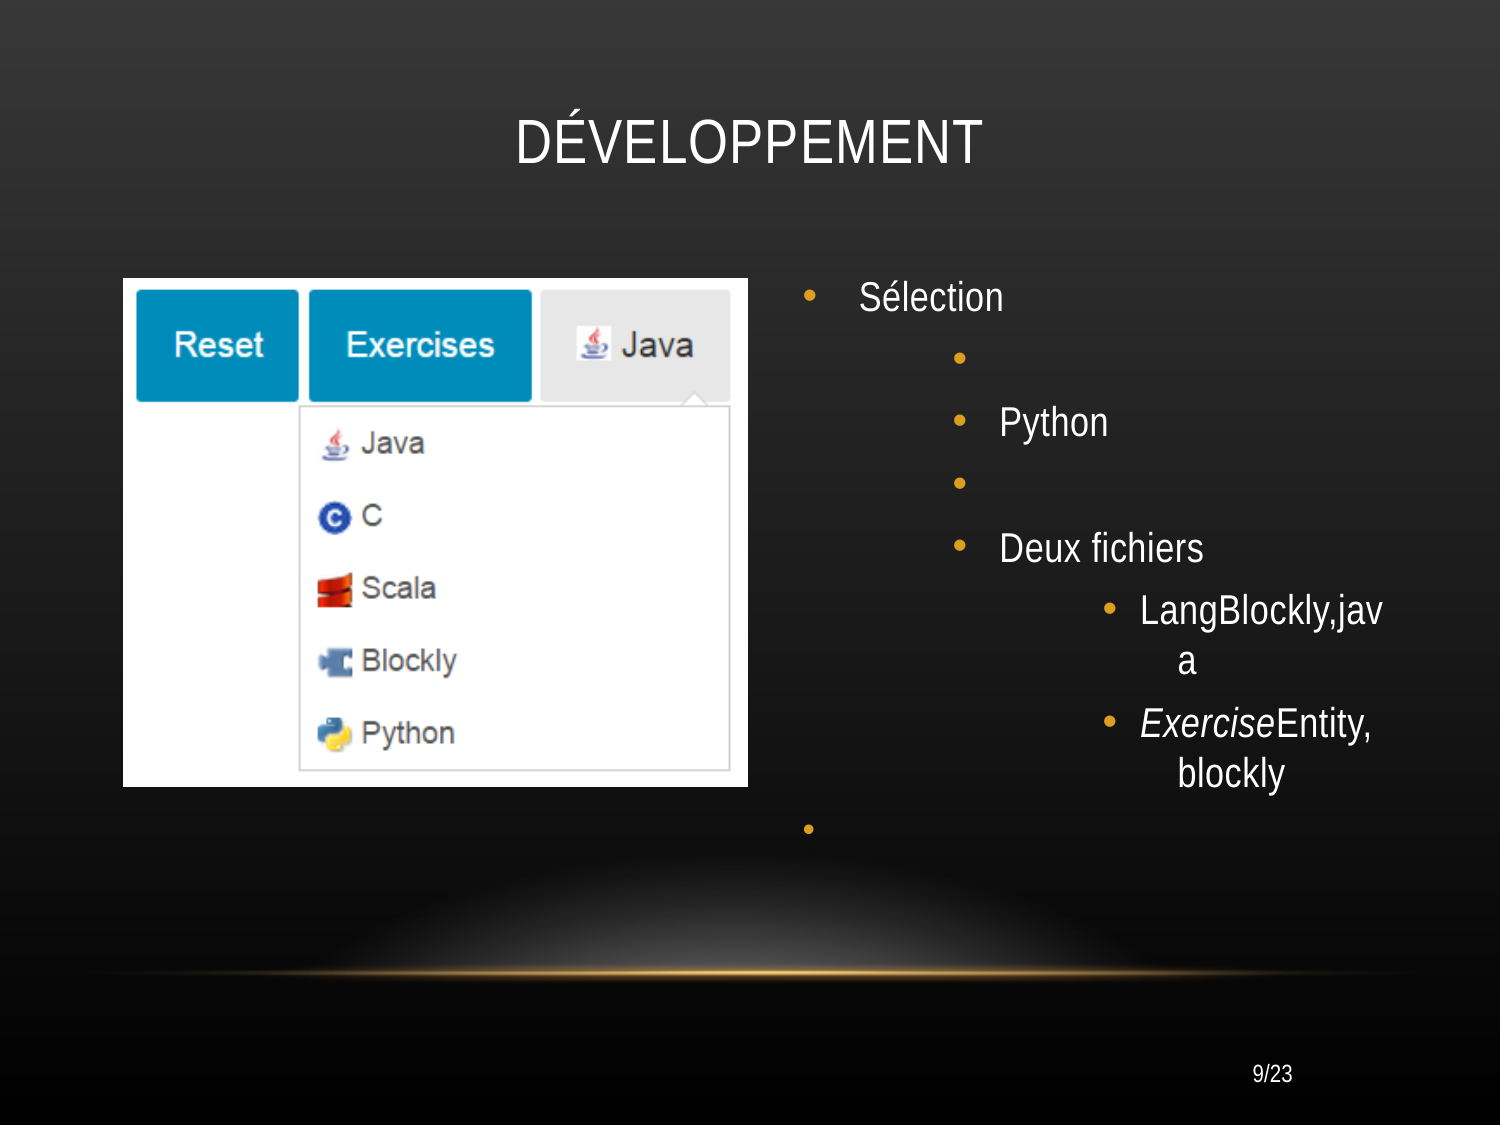

# développement
Sélection
Python
Deux fichiers
LangBlockly,java
ExerciseEntity,blockly